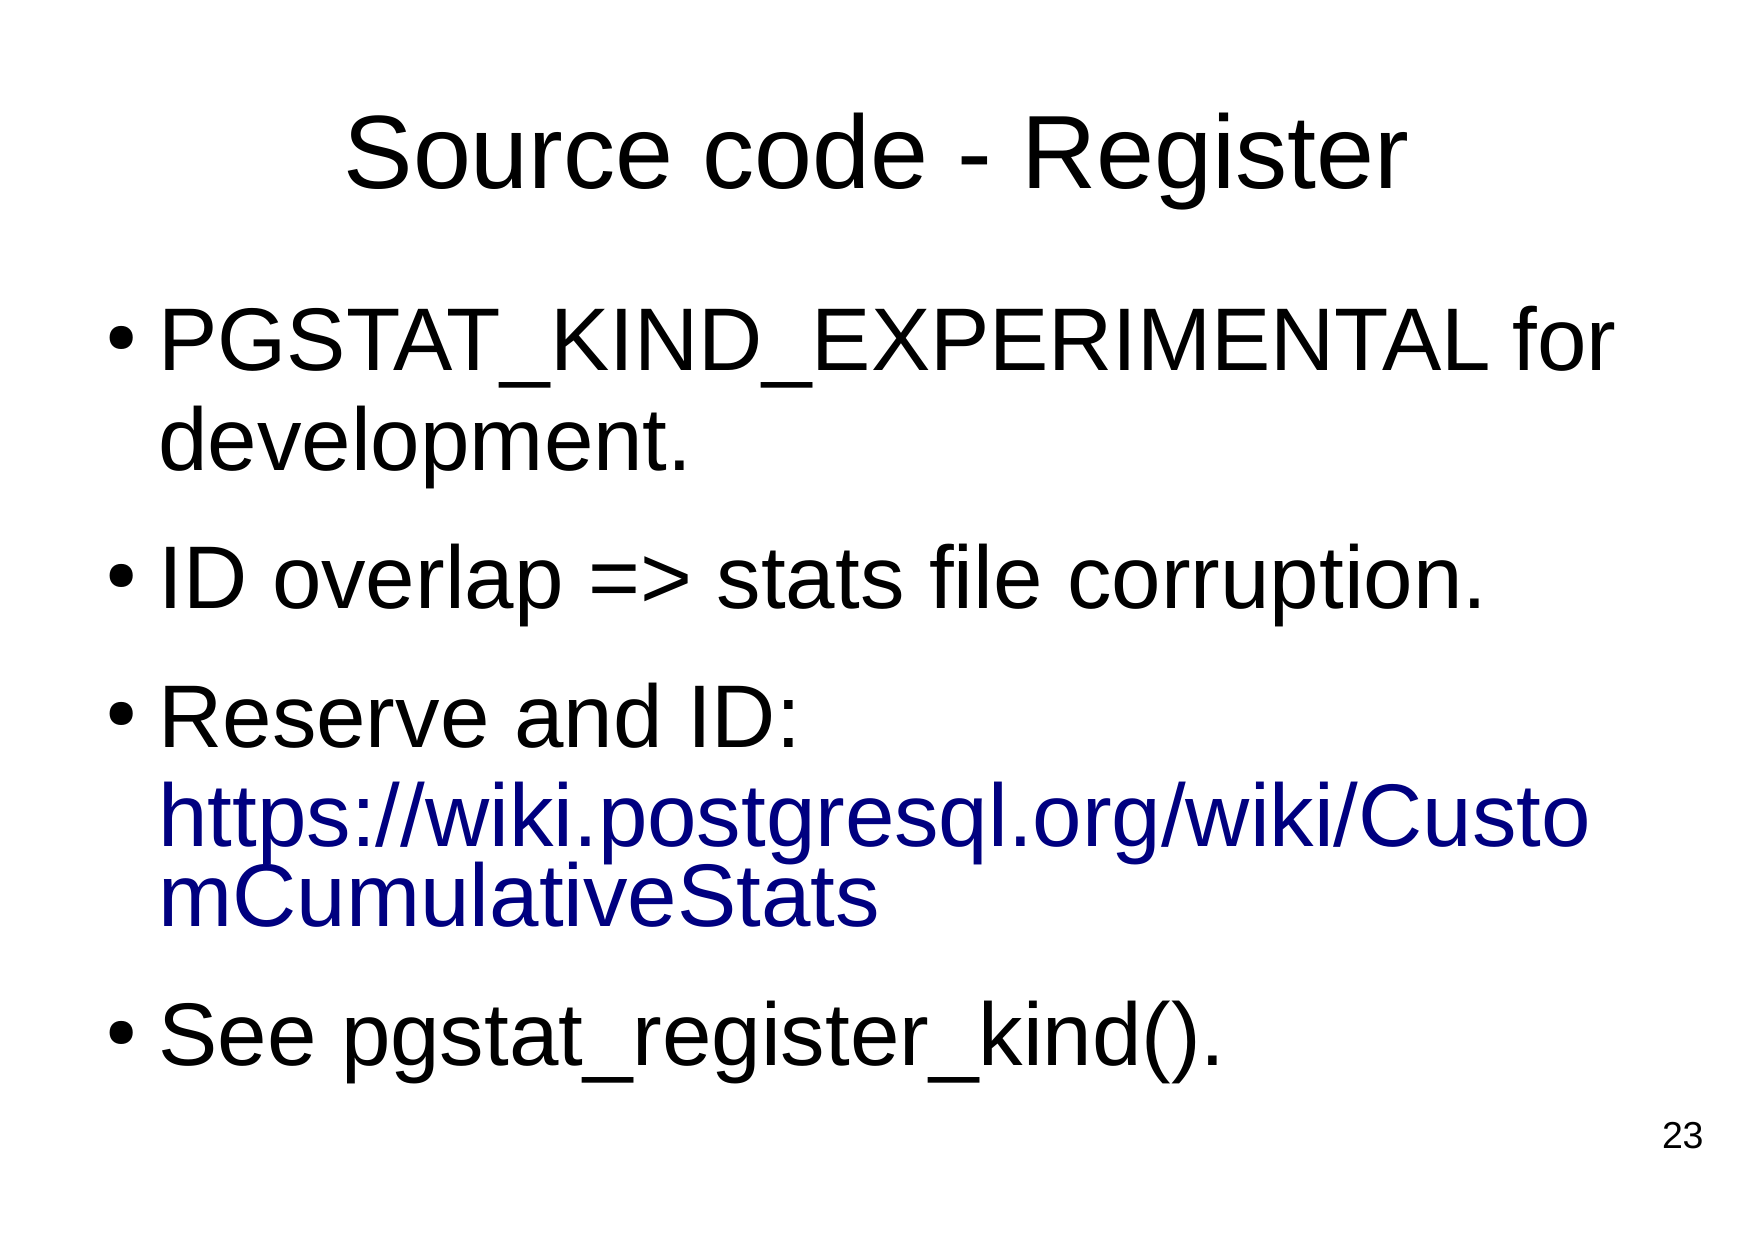

# Source code - Register
PGSTAT_KIND_EXPERIMENTAL for development.
ID overlap => stats file corruption.
Reserve and ID:
https://wiki.postgresql.org/wiki/CustomCumulativeStats
See pgstat_register_kind().